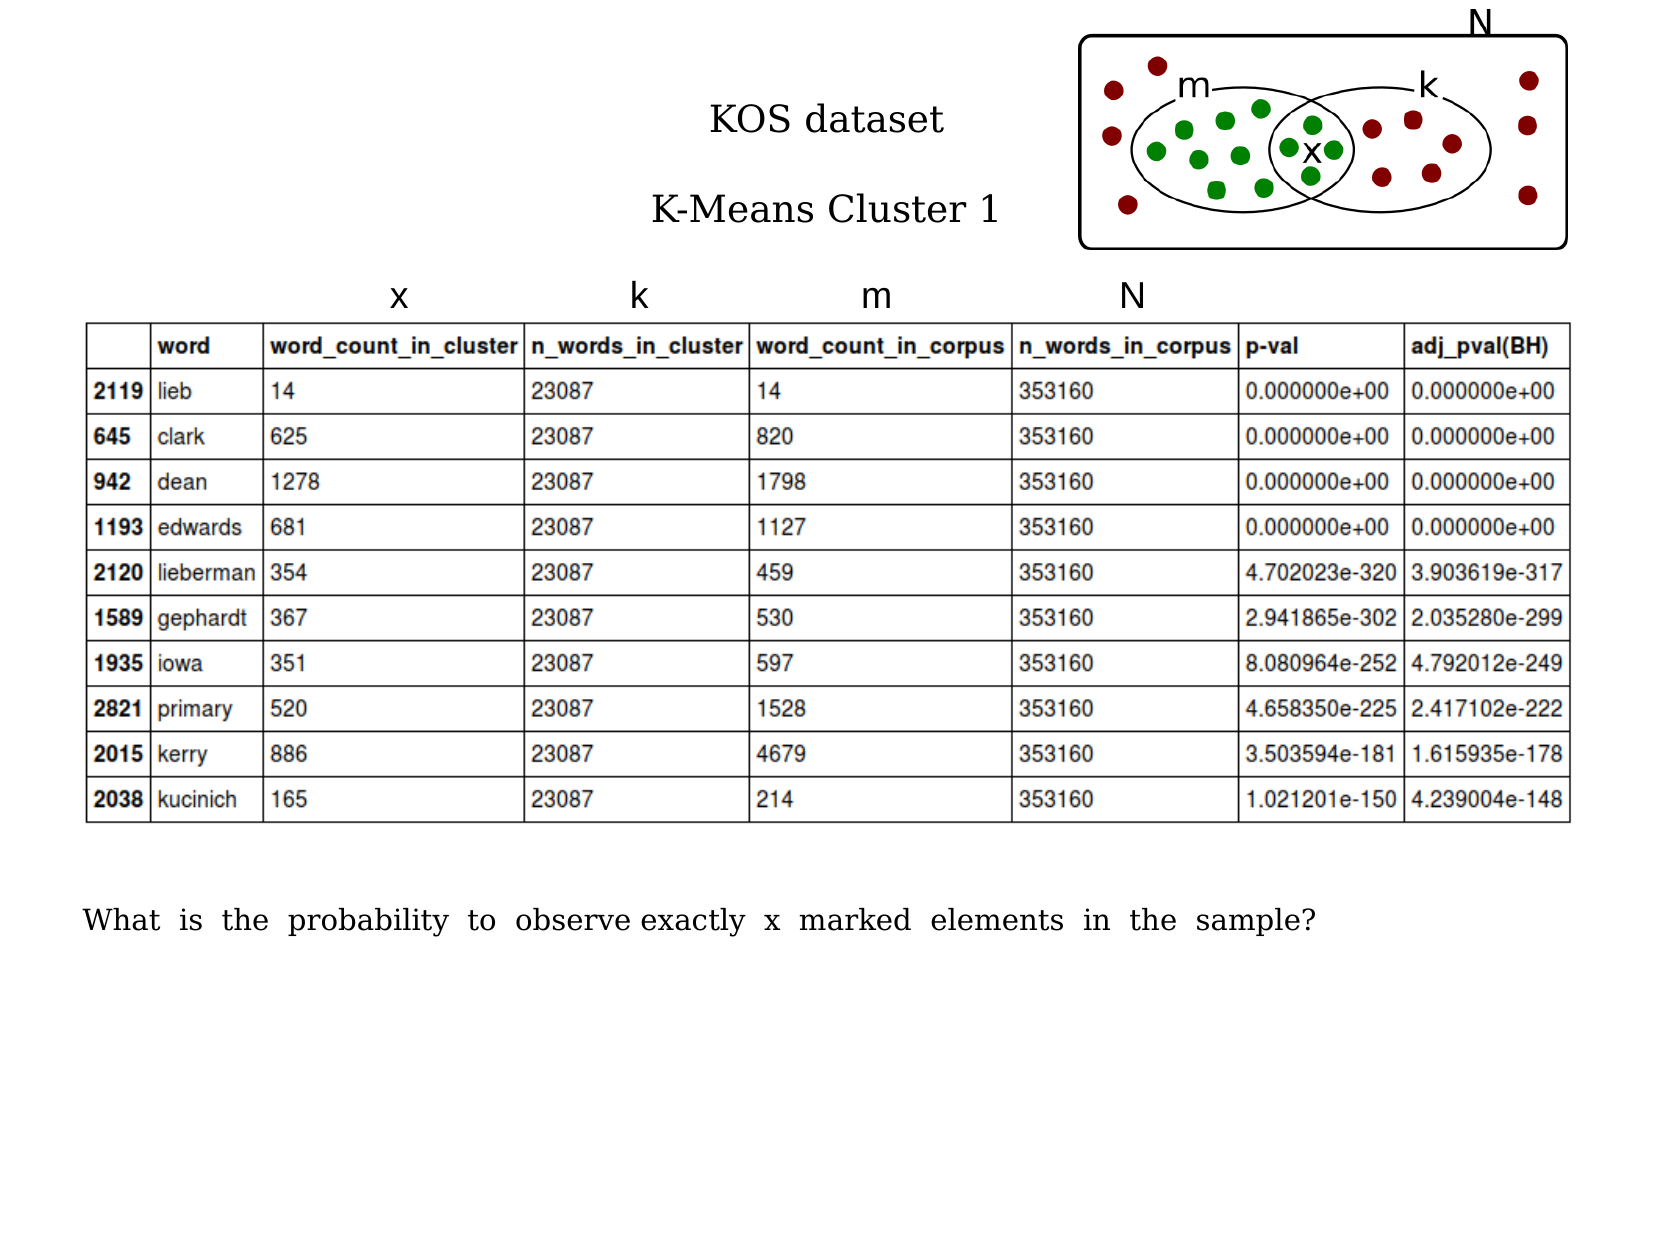

KOS dataset
K-Means Cluster 1
x
k
m
N
What is the probability to observe exactly x marked elements in the sample?
Summed over times a term is searched (draws). Substract from one to give positive probability